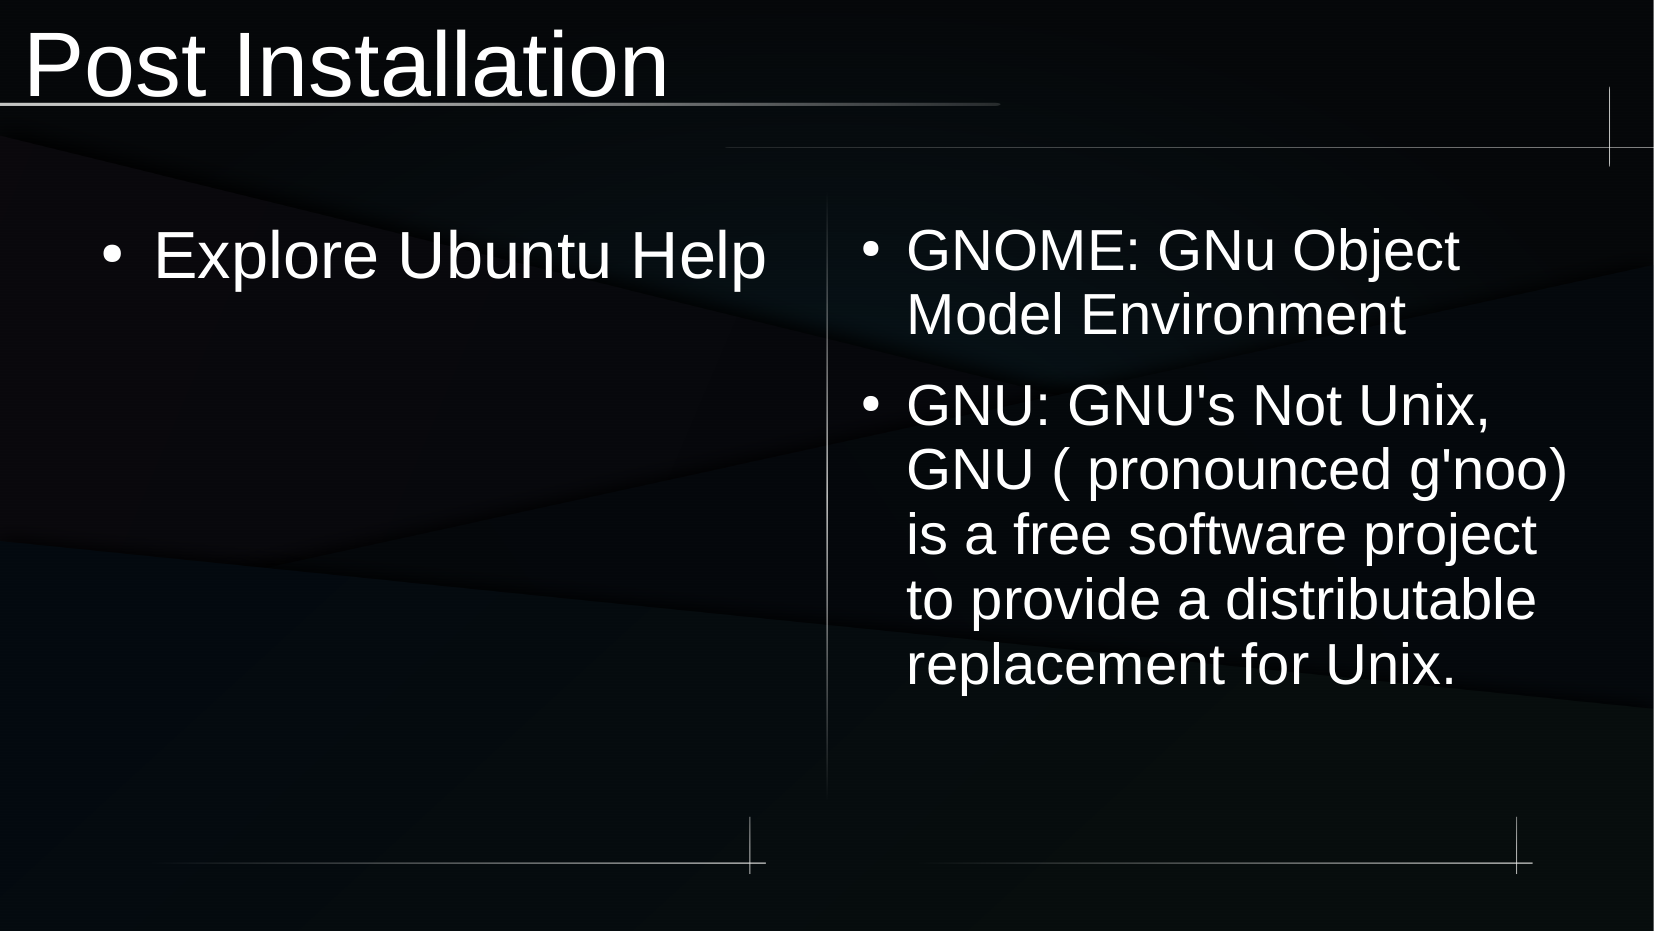

# Post Installation
Explore Ubuntu Help
GNOME: GNu Object Model Environment
GNU: GNU's Not Unix, GNU ( pronounced g'noo) is a free software project to provide a distributable replacement for Unix.